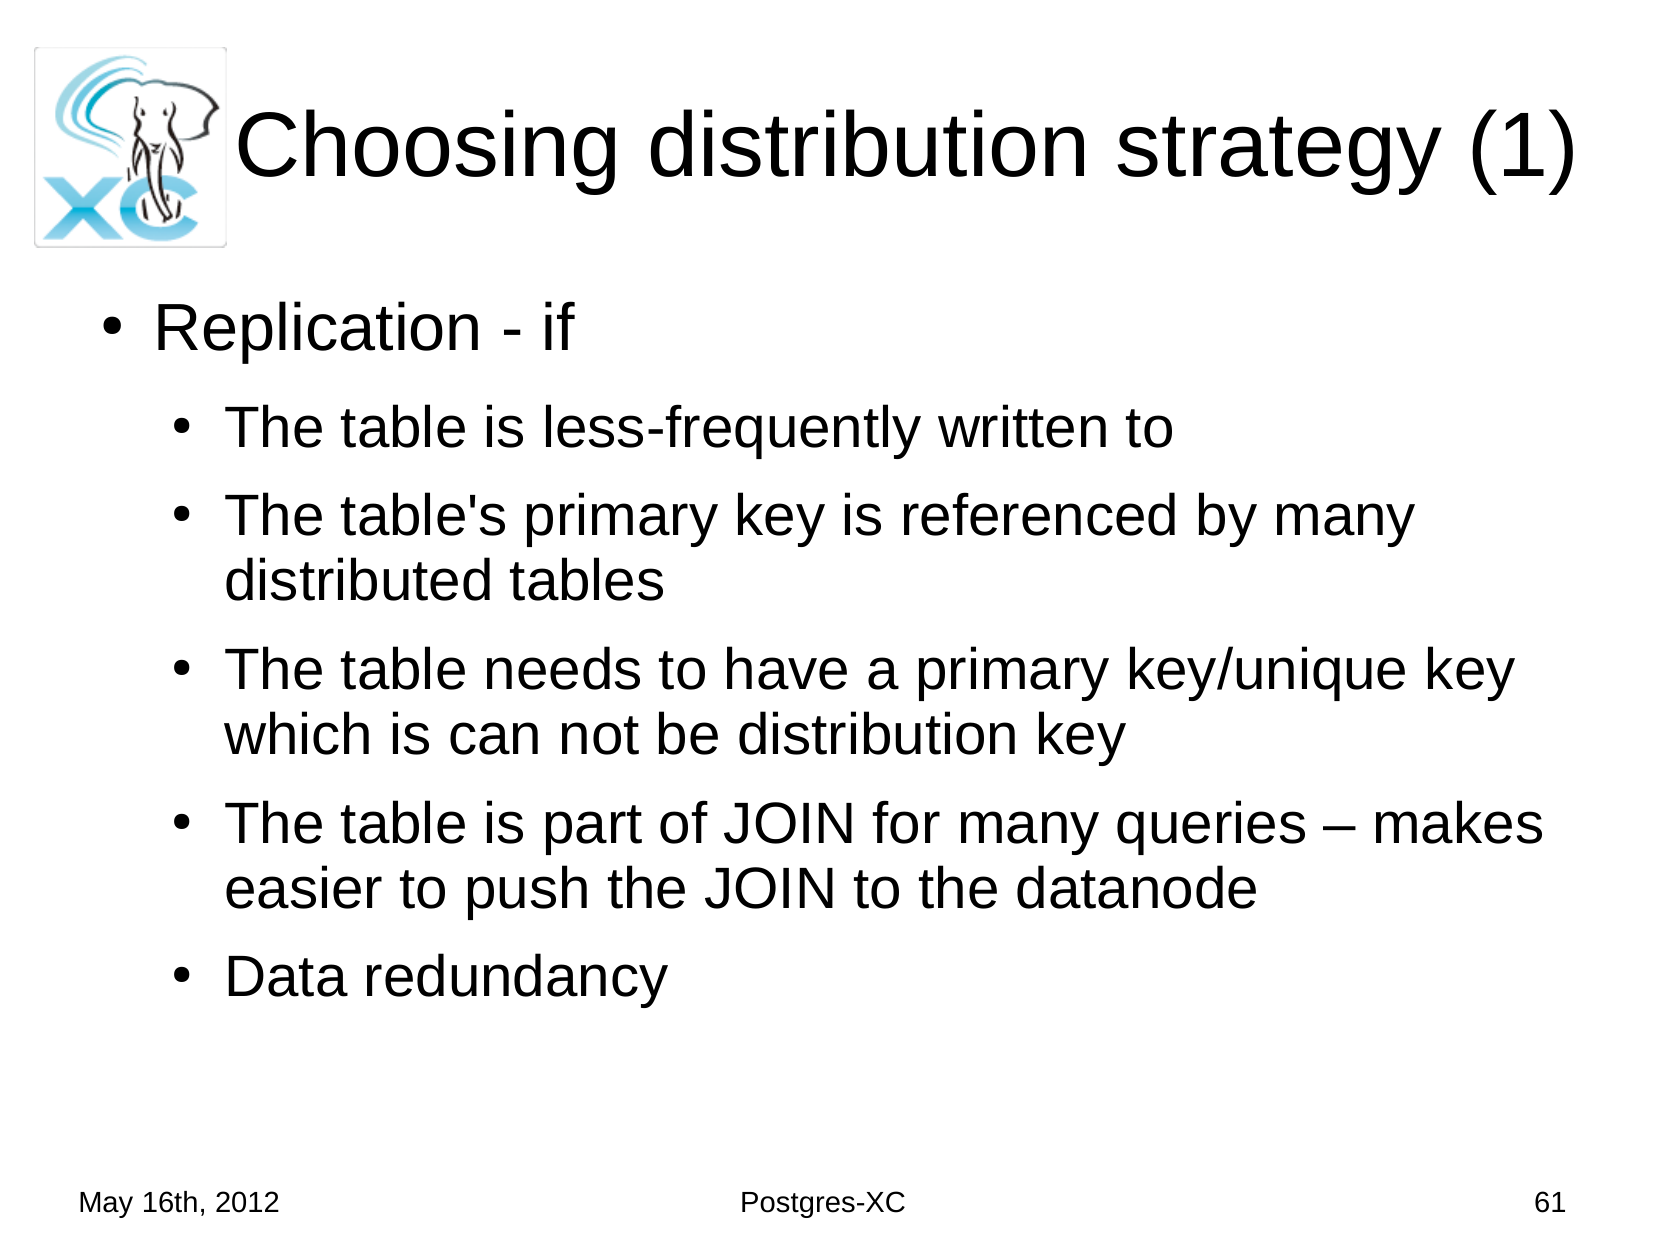

# Choosing distribution strategy (1)
Replication - if
The table is less-frequently written to
The table's primary key is referenced by many distributed tables
The table needs to have a primary key/unique key which is can not be distribution key
The table is part of JOIN for many queries – makes easier to push the JOIN to the datanode
Data redundancy
61